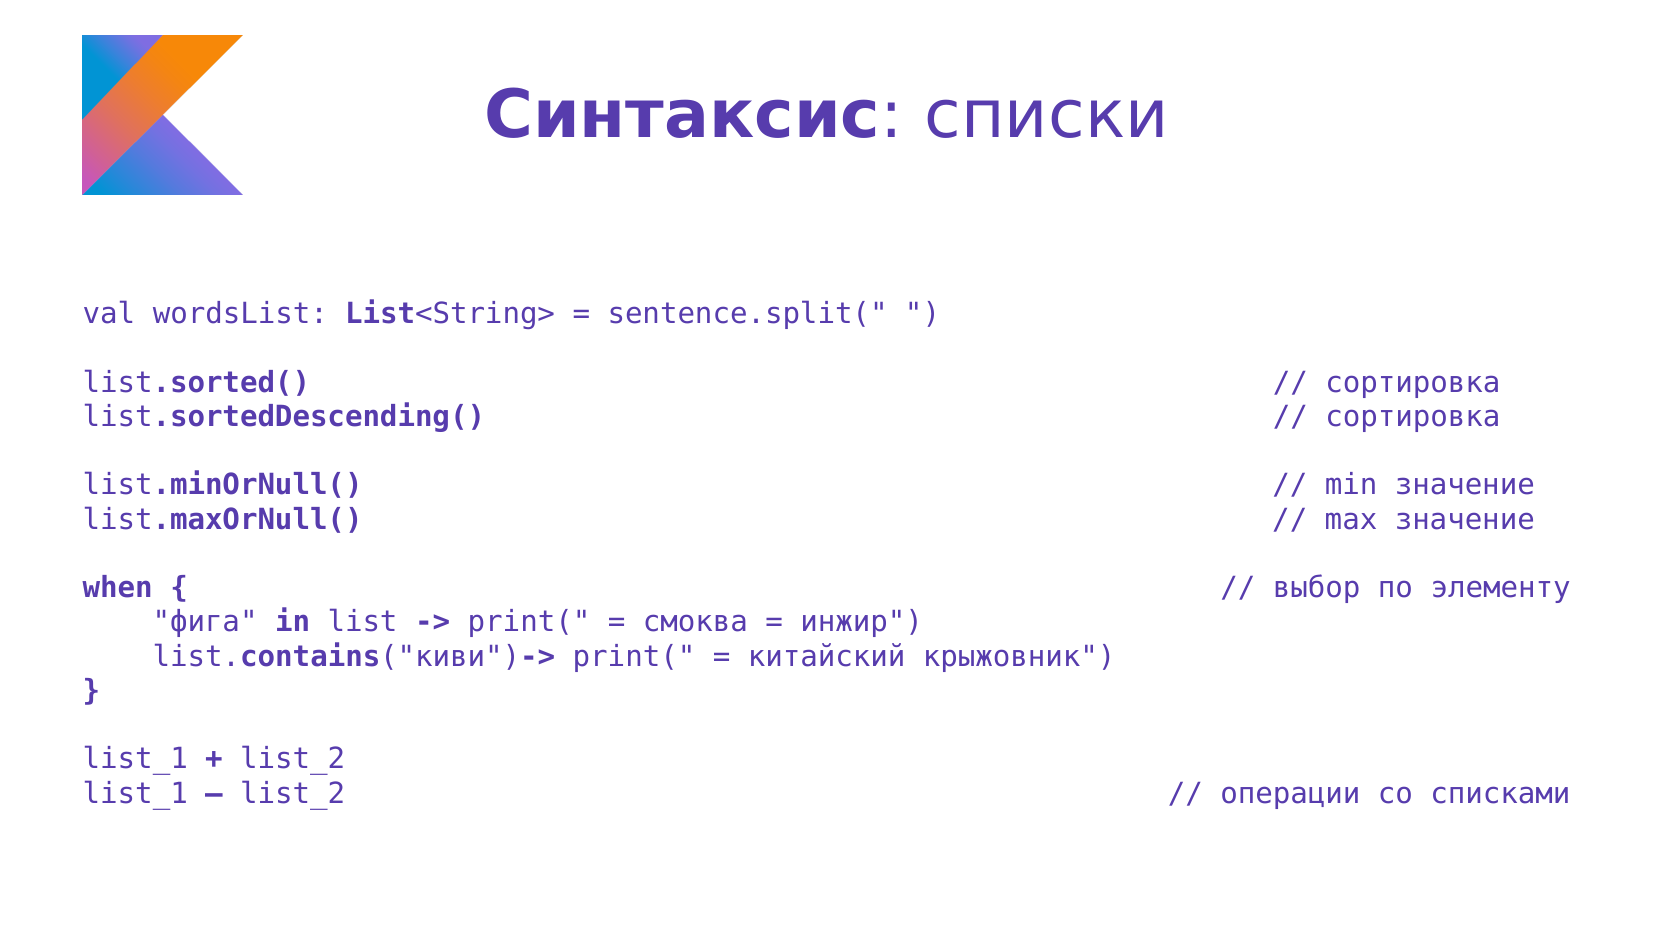

# Синтаксис: списки
val wordsList: List<String> = sentence.split(" ")
list.sorted() // сортировка
list.sortedDescending() // сортировка
list.minOrNull() // min значение
list.maxOrNull() // max значение
when { // выбор по элементу
 "фига" in list -> print(" = смоква = инжир")
 list.contains("киви")-> print(" = китайский крыжовник")
}
list_1 + list_2
list_1 — list_2 // операции со списками